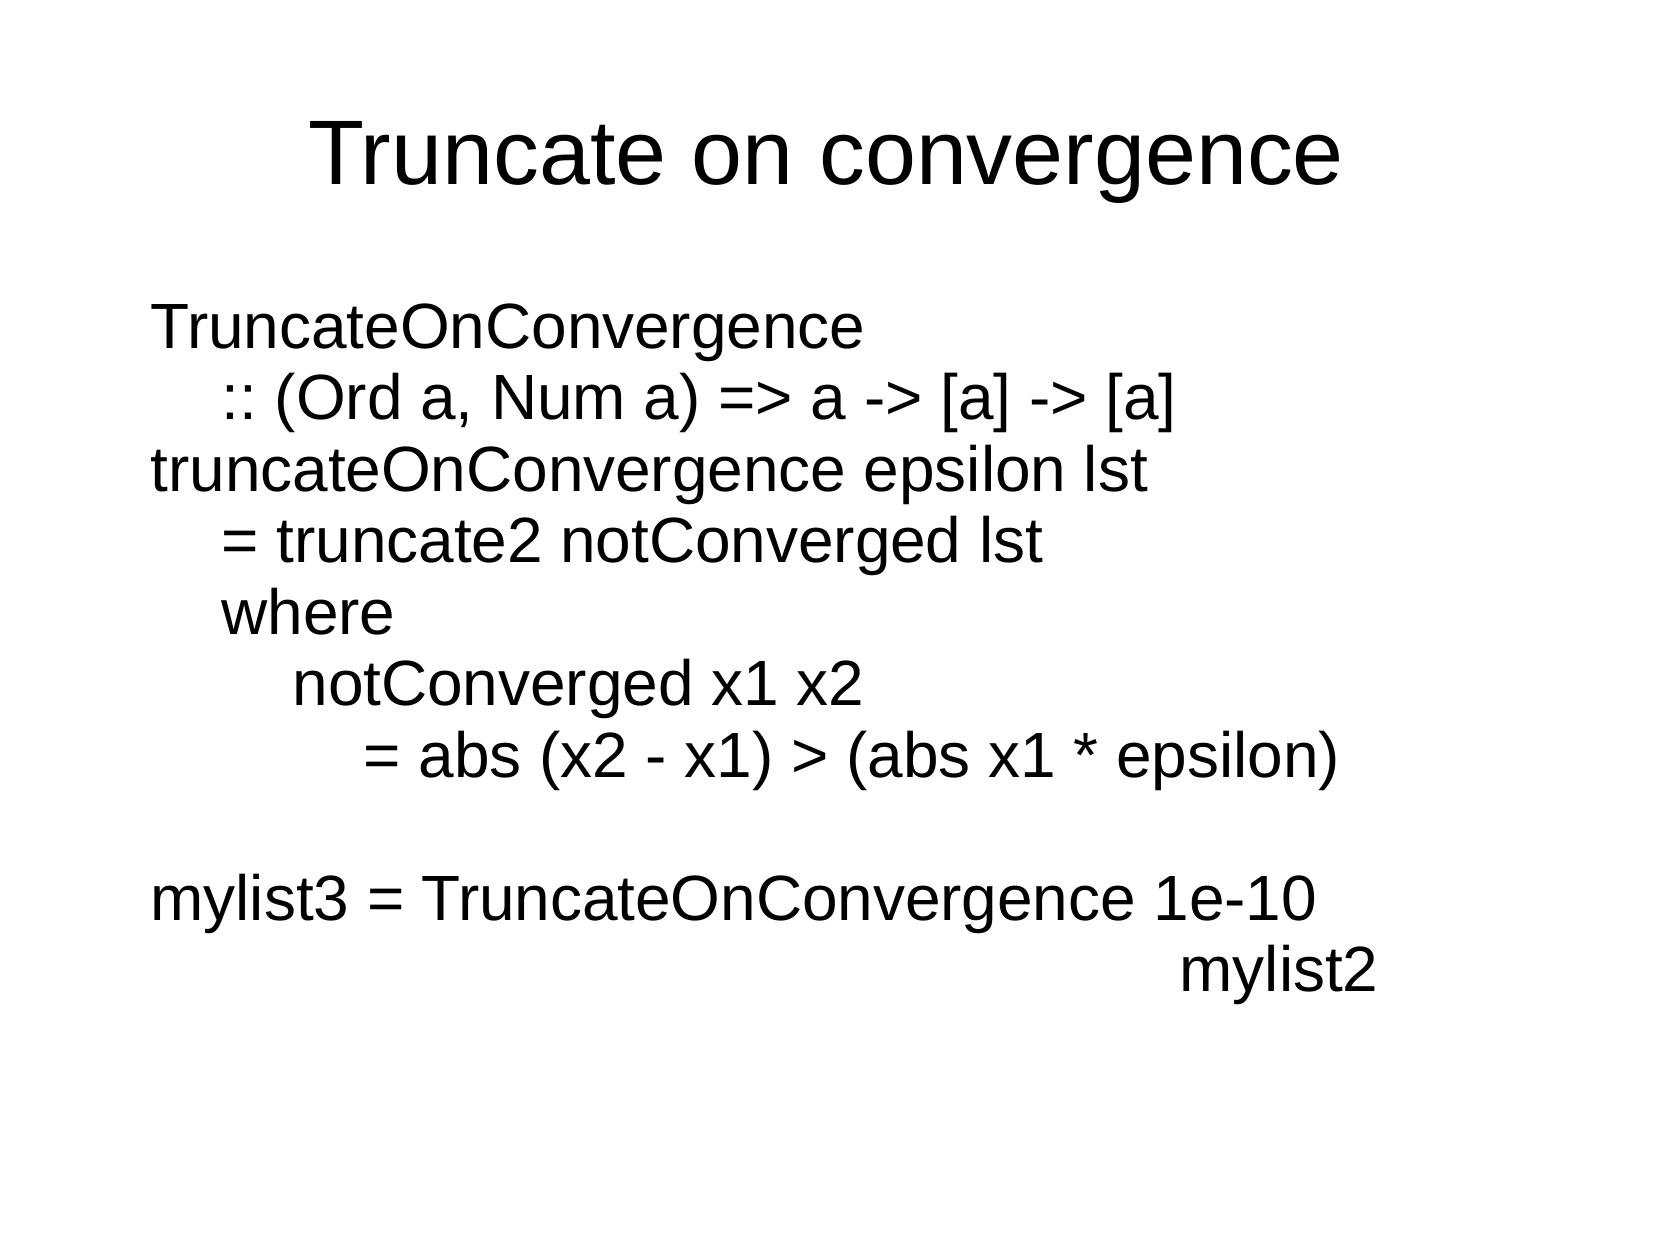

# Truncate on convergence
TruncateOnConvergence
 :: (Ord a, Num a) => a -> [a] -> [a]
truncateOnConvergence epsilon lst
 = truncate2 notConverged lst
 where
 notConverged x1 x2
 = abs (x2 - x1) > (abs x1 * epsilon)
mylist3 = TruncateOnConvergence 1e-10
 mylist2